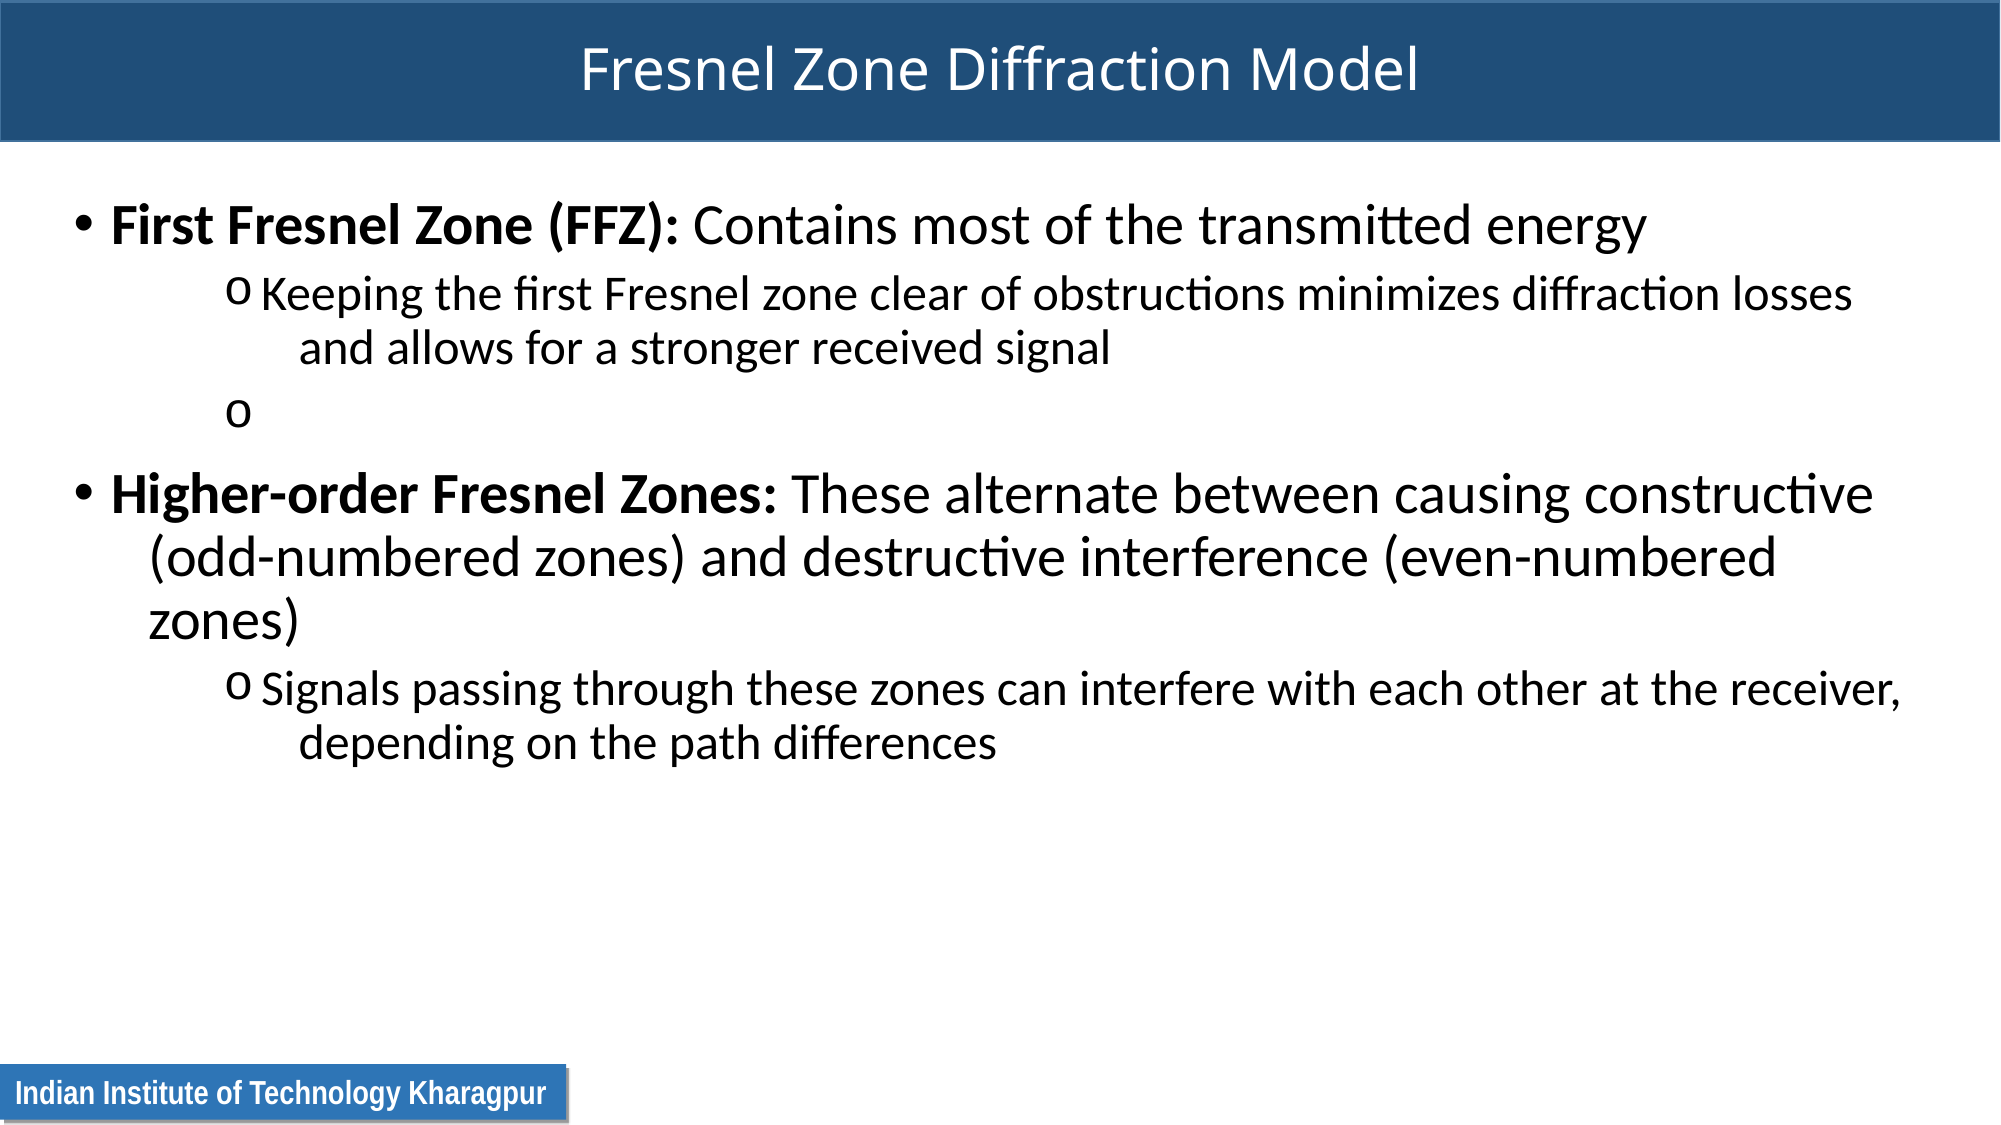

Fresnel Zone Diffraction Model
# First Fresnel Zone (FFZ): Contains most of the transmitted energy
Keeping the first Fresnel zone clear of obstructions minimizes diffraction losses and allows for a stronger received signal
Higher-order Fresnel Zones: These alternate between causing constructive (odd-numbered zones) and destructive interference (even-numbered zones)
Signals passing through these zones can interfere with each other at the receiver, depending on the path differences